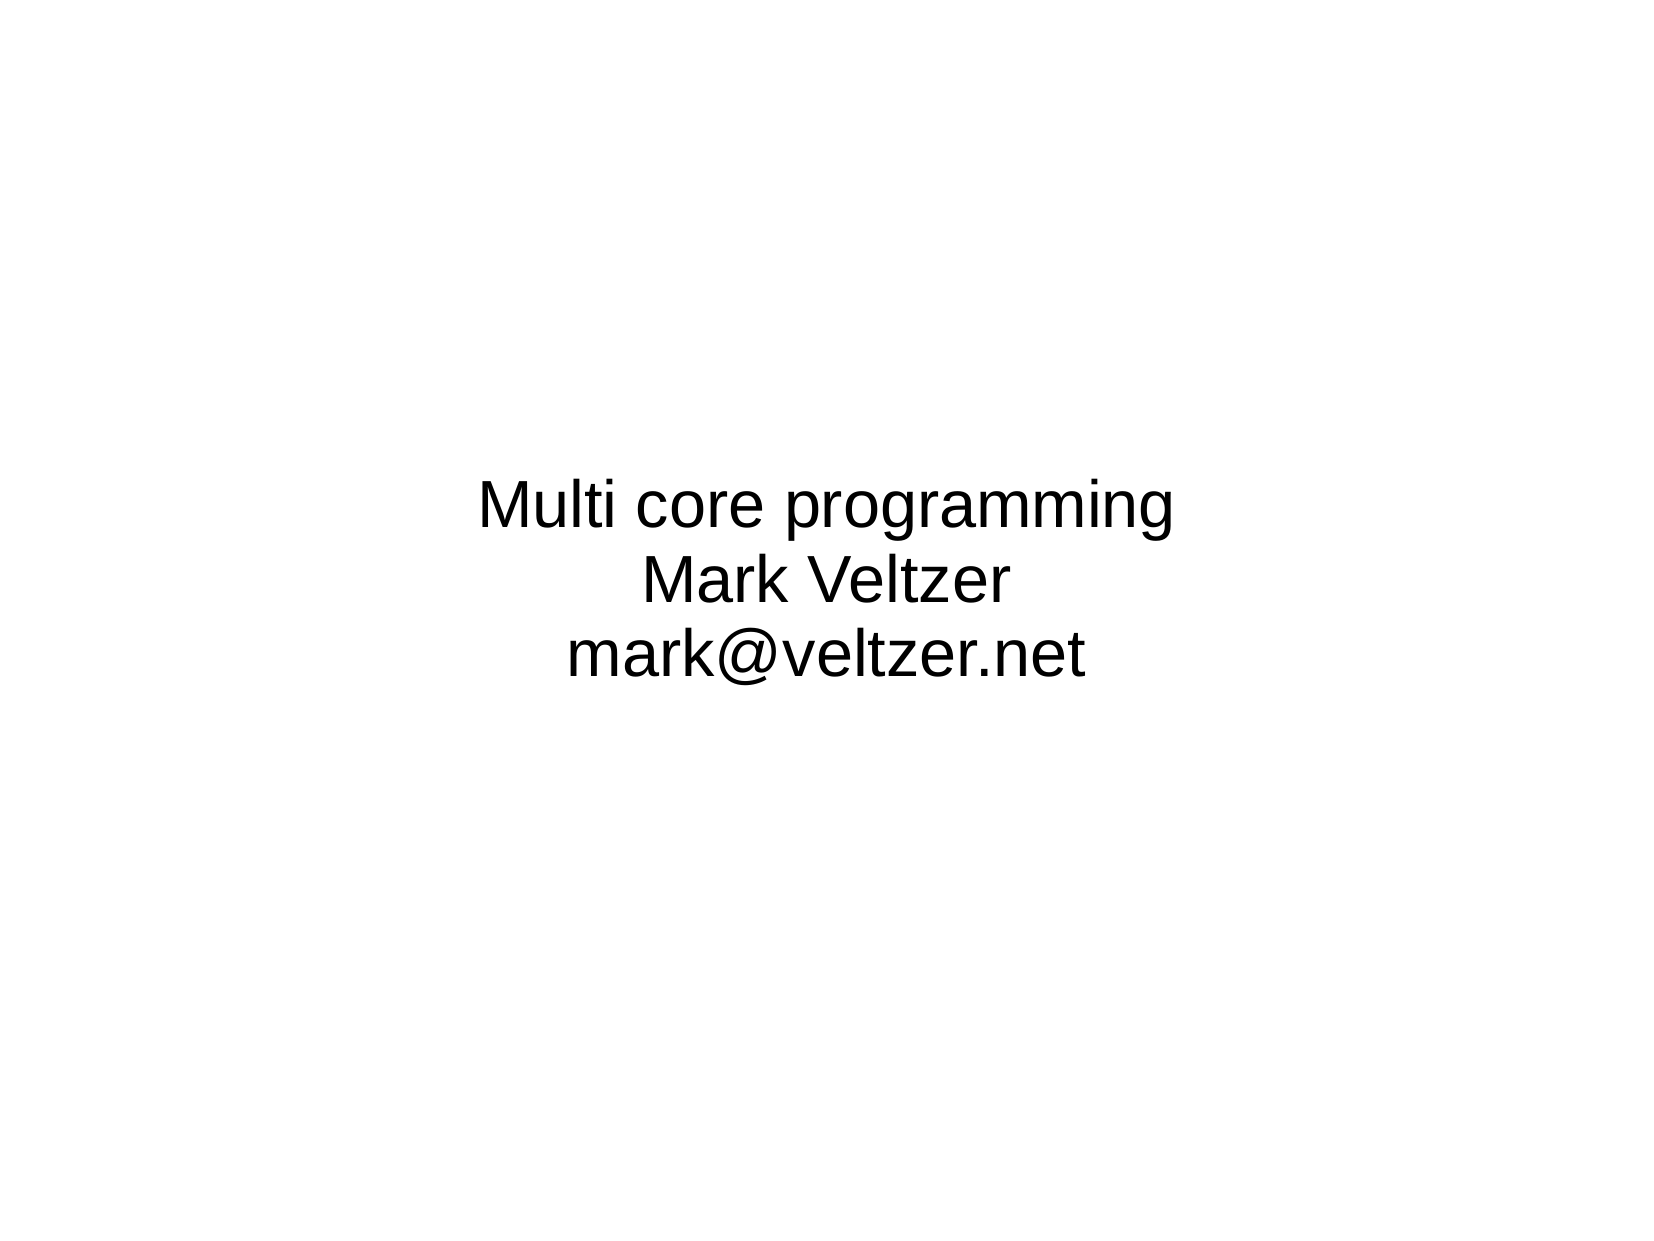

# Multi core programming
Mark Veltzer
mark@veltzer.net